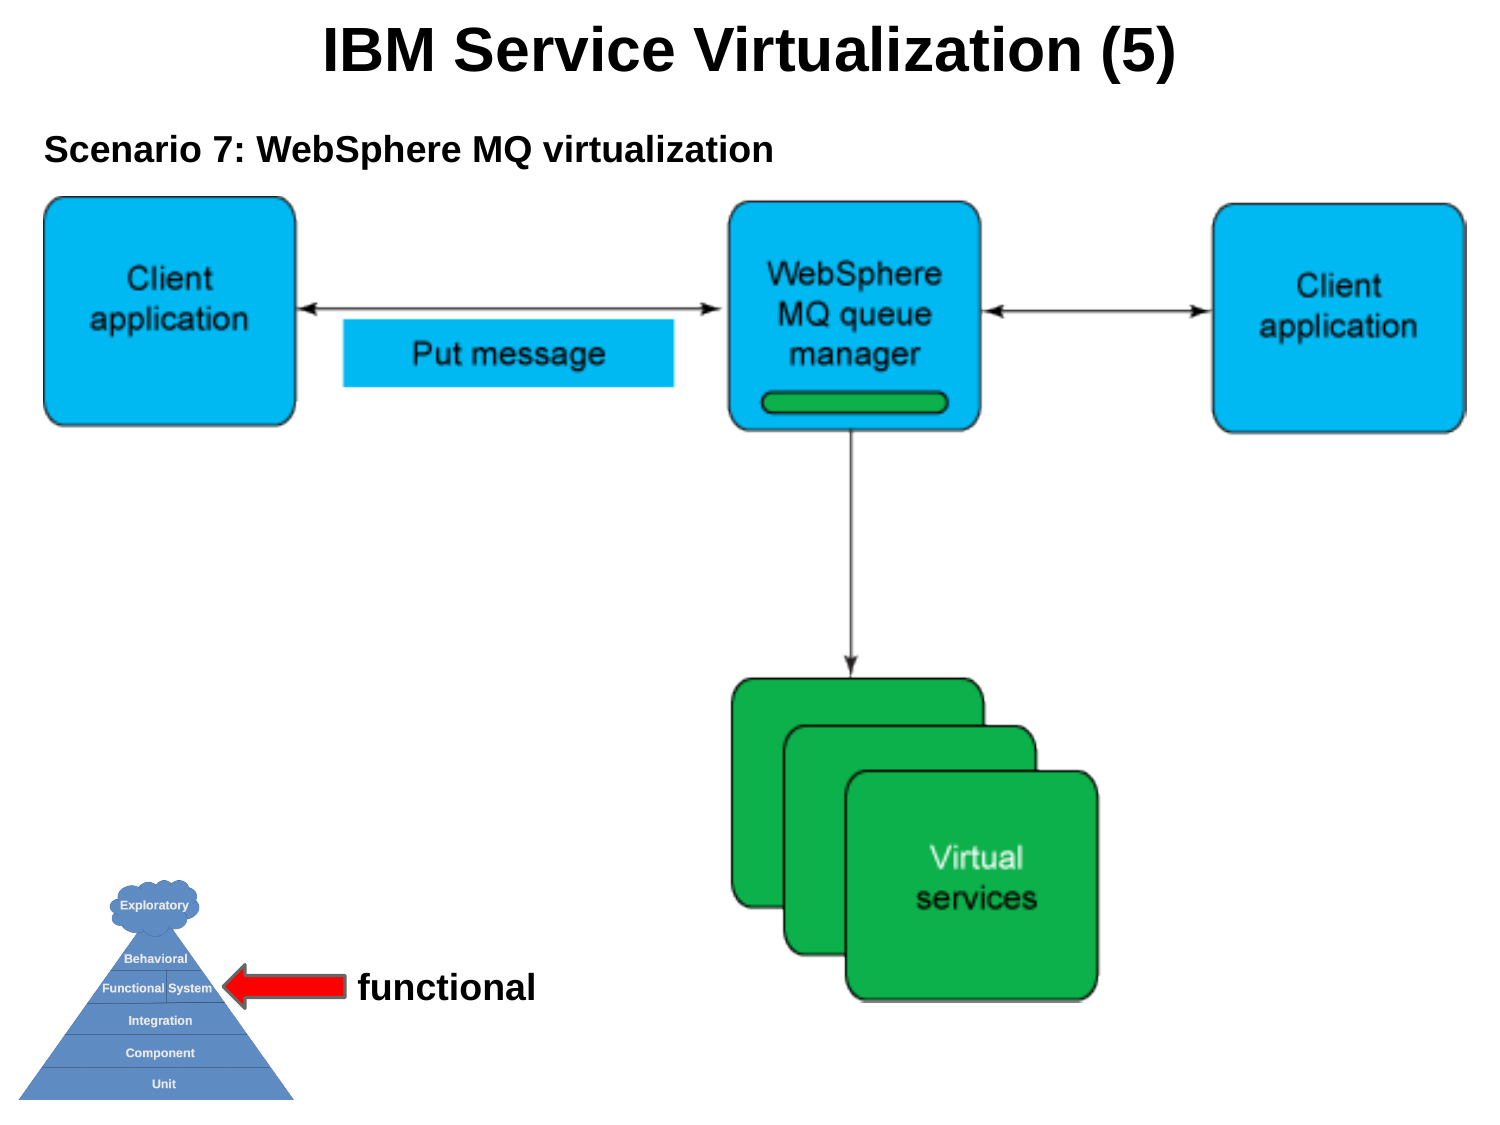

IBM Service Virtualization (5)
Scenario 7: WebSphere MQ virtualization
functional